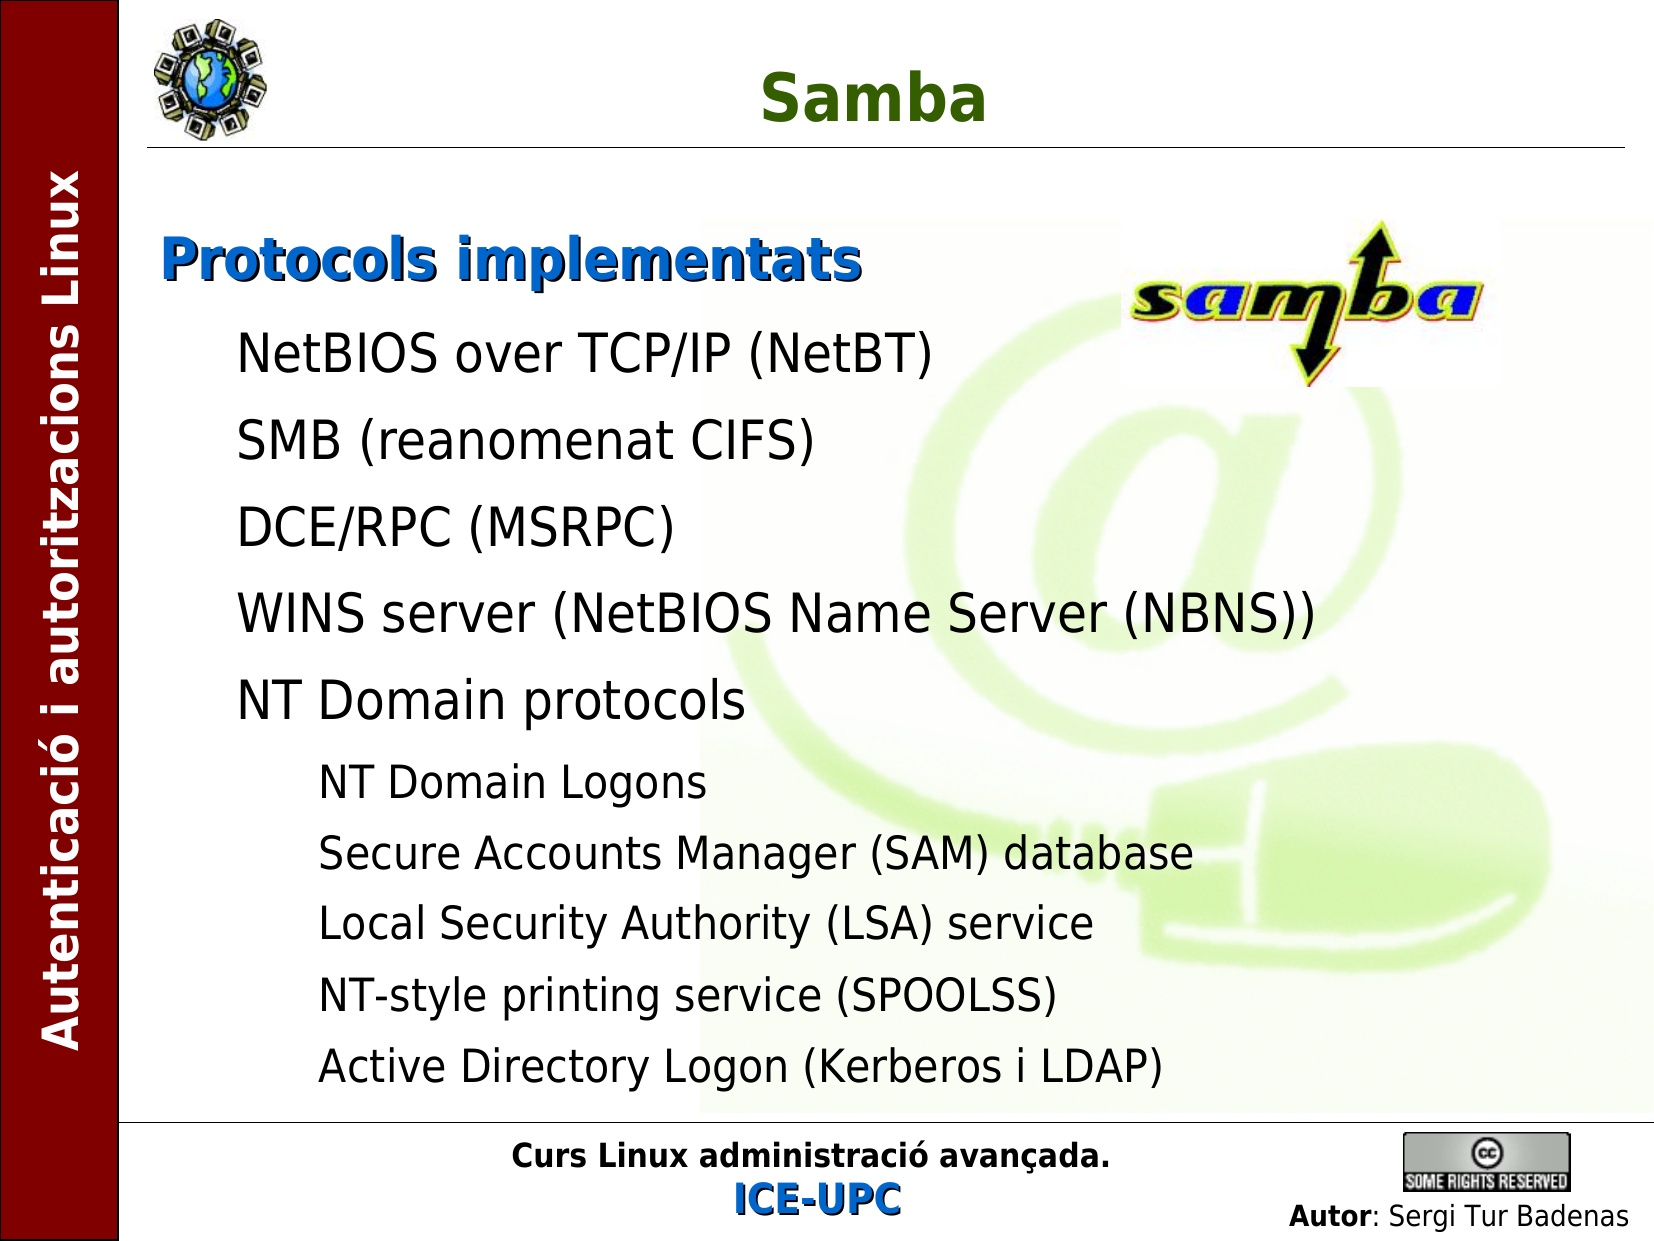

# Samba
Protocols implementats
NetBIOS over TCP/IP (NetBT)
SMB (reanomenat CIFS)
DCE/RPC (MSRPC)
WINS server (NetBIOS Name Server (NBNS))
NT Domain protocols
NT Domain Logons
Secure Accounts Manager (SAM) database
Local Security Authority (LSA) service
NT-style printing service (SPOOLSS)
Active Directory Logon (Kerberos i LDAP)